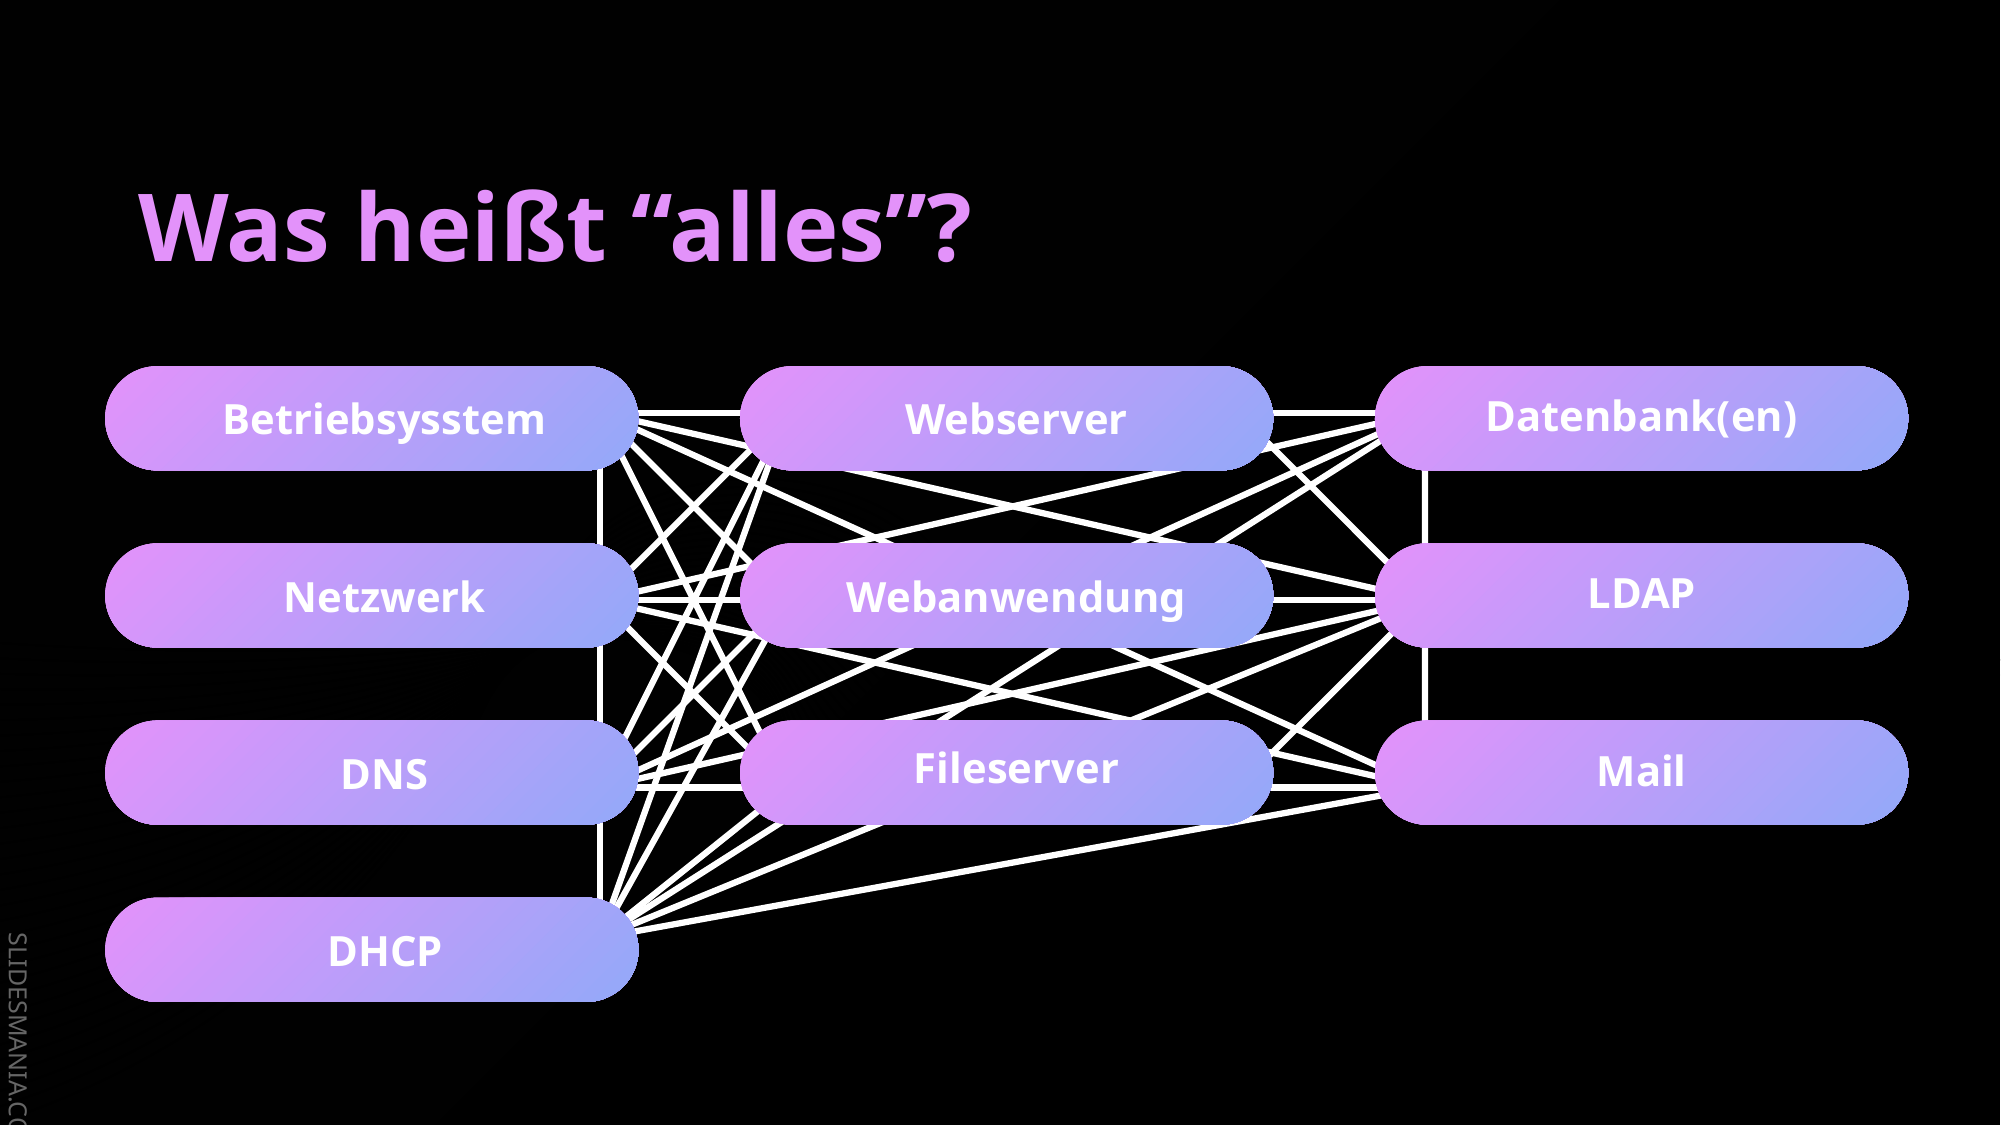

# Was heißt “alles”?
Datenbank(en)
Betriebsysstem
Webserver
LDAP
Netzwerk
Webanwendung
Fileserver
Mail
DNS
DHCP